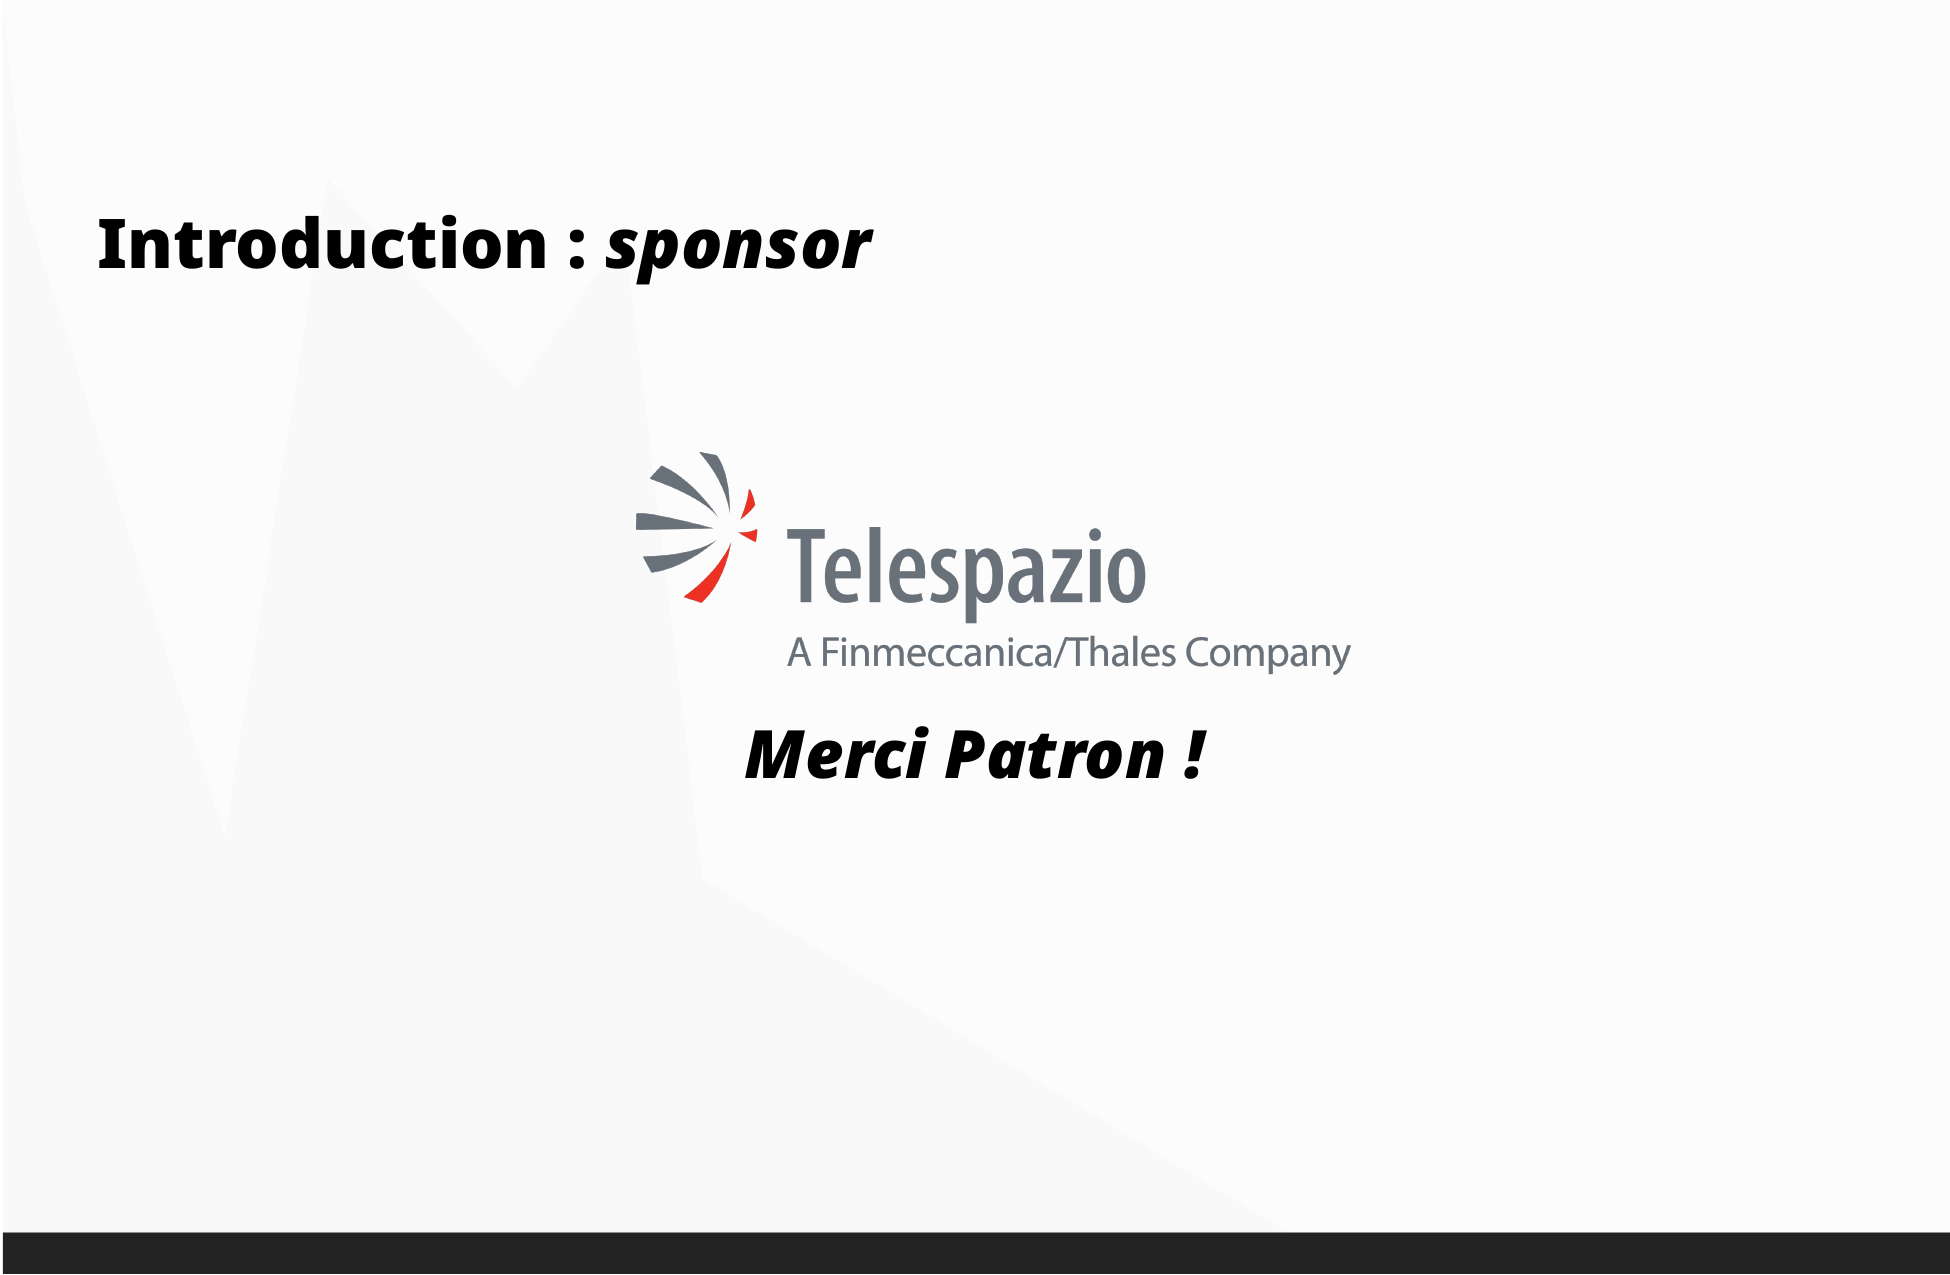

# Introduction : sponsor
Merci Patron !